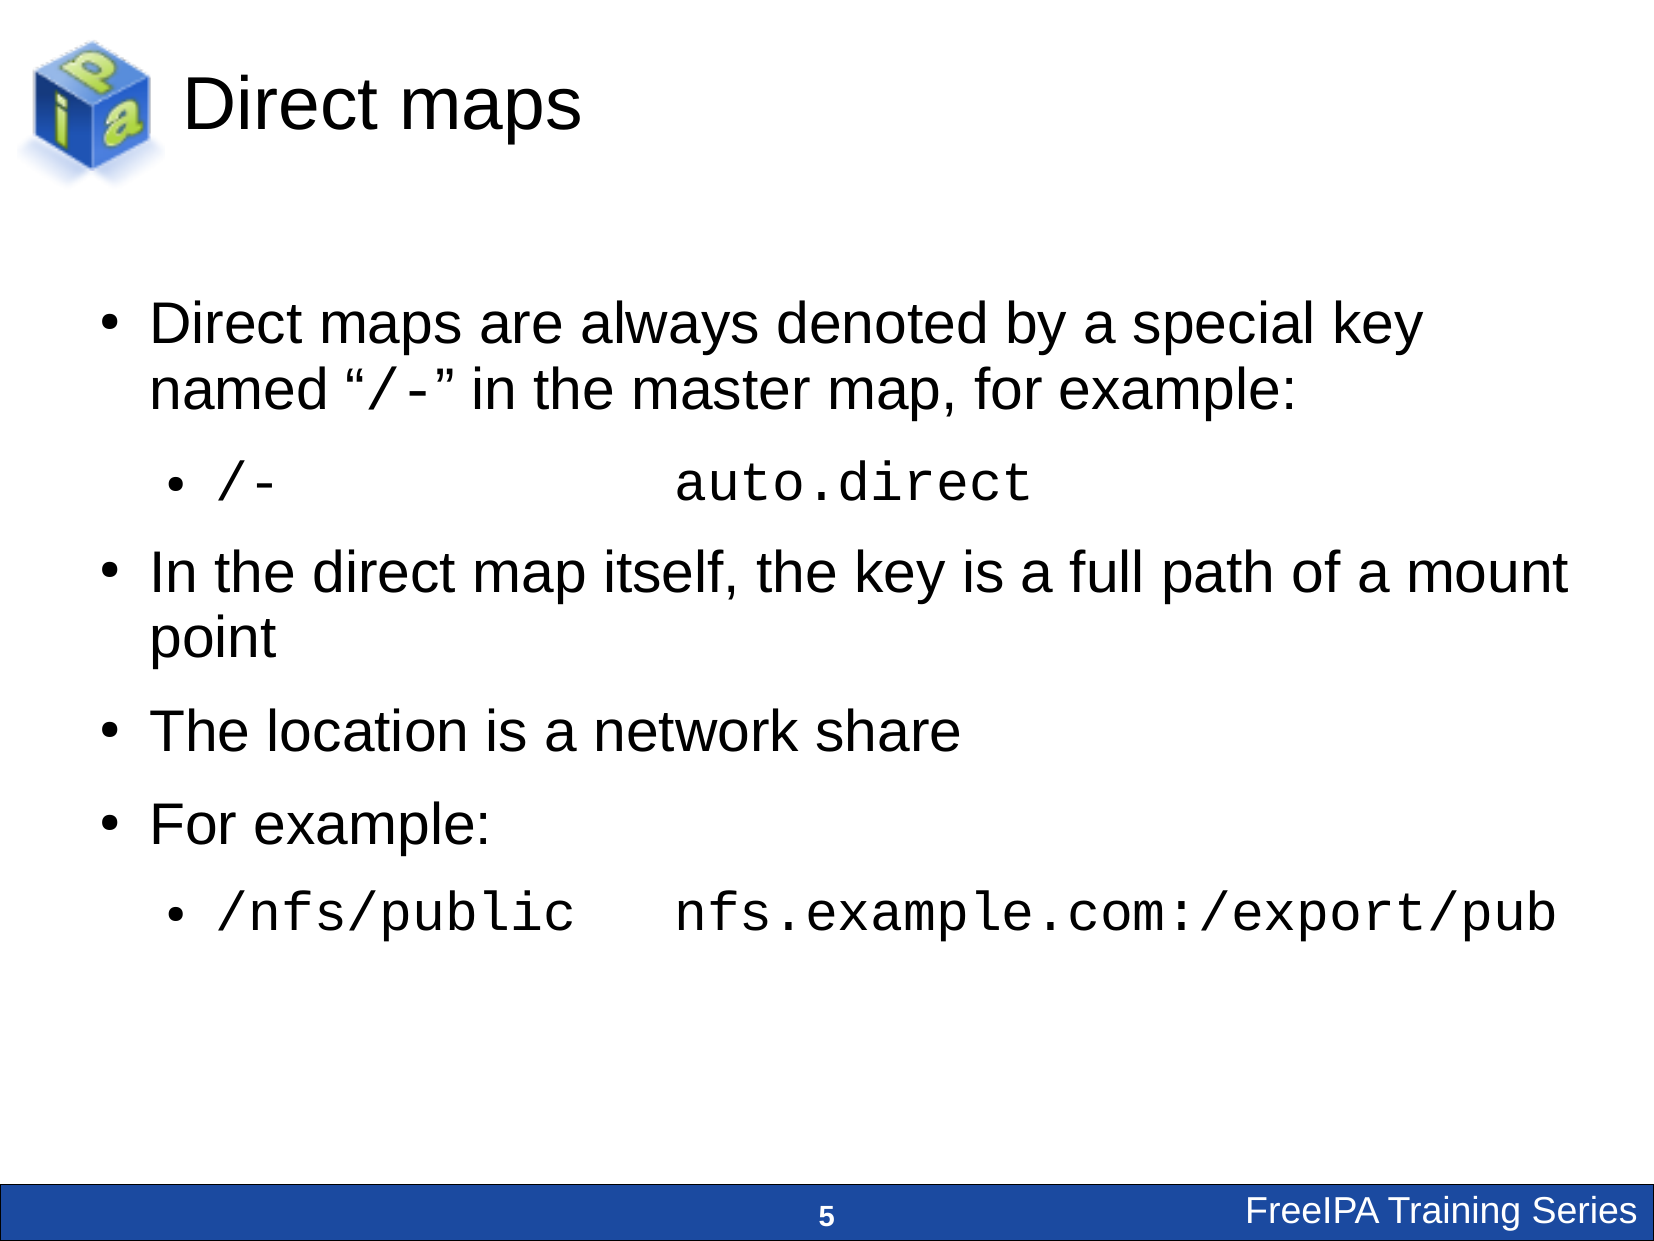

# Direct maps
Direct maps are always denoted by a special key named “/-” in the master map, for example:
/- auto.direct
In the direct map itself, the key is a full path of a mount point
The location is a network share
For example:
/nfs/public nfs.example.com:/export/pub
5